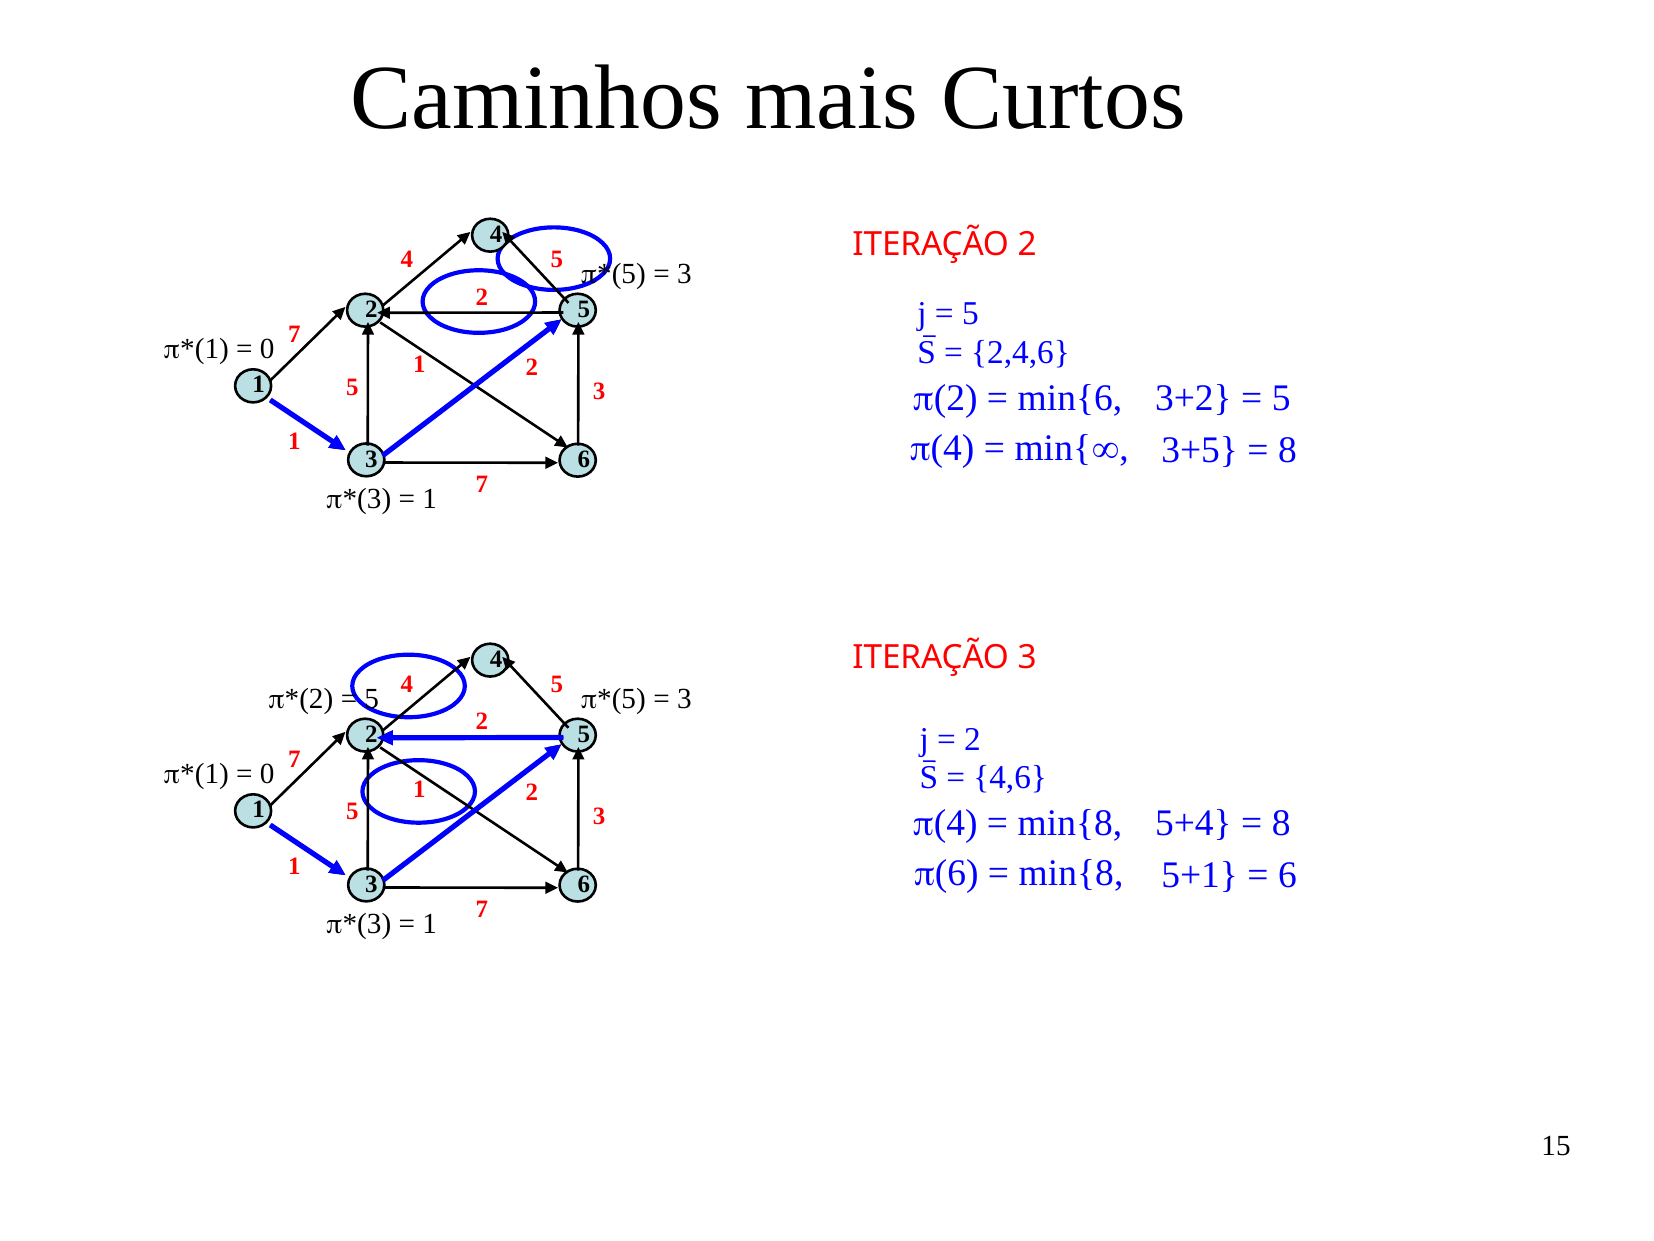

# Caminhos mais Curtos
4
4
5
2
2
5
7
*(1) = 0
1
2
1
5
3
1
3
6
7
*(3) = 1
*(5) = 3
ITERAÇÃO 2
j = 5
S = {2,4,6}
(2) = min{6,
3+2} = 5
(4) = min{,
3+5} = 8
ITERAÇÃO 3
4
4
5
*(2) = 5
*(5) = 3
2
2
5
7
*(1) = 0
1
2
1
5
3
1
3
6
7
*(3) = 1
j = 2
S = {4,6}
(4) = min{8,
5+4} = 8
(6) = min{,
5+1} = 6
15